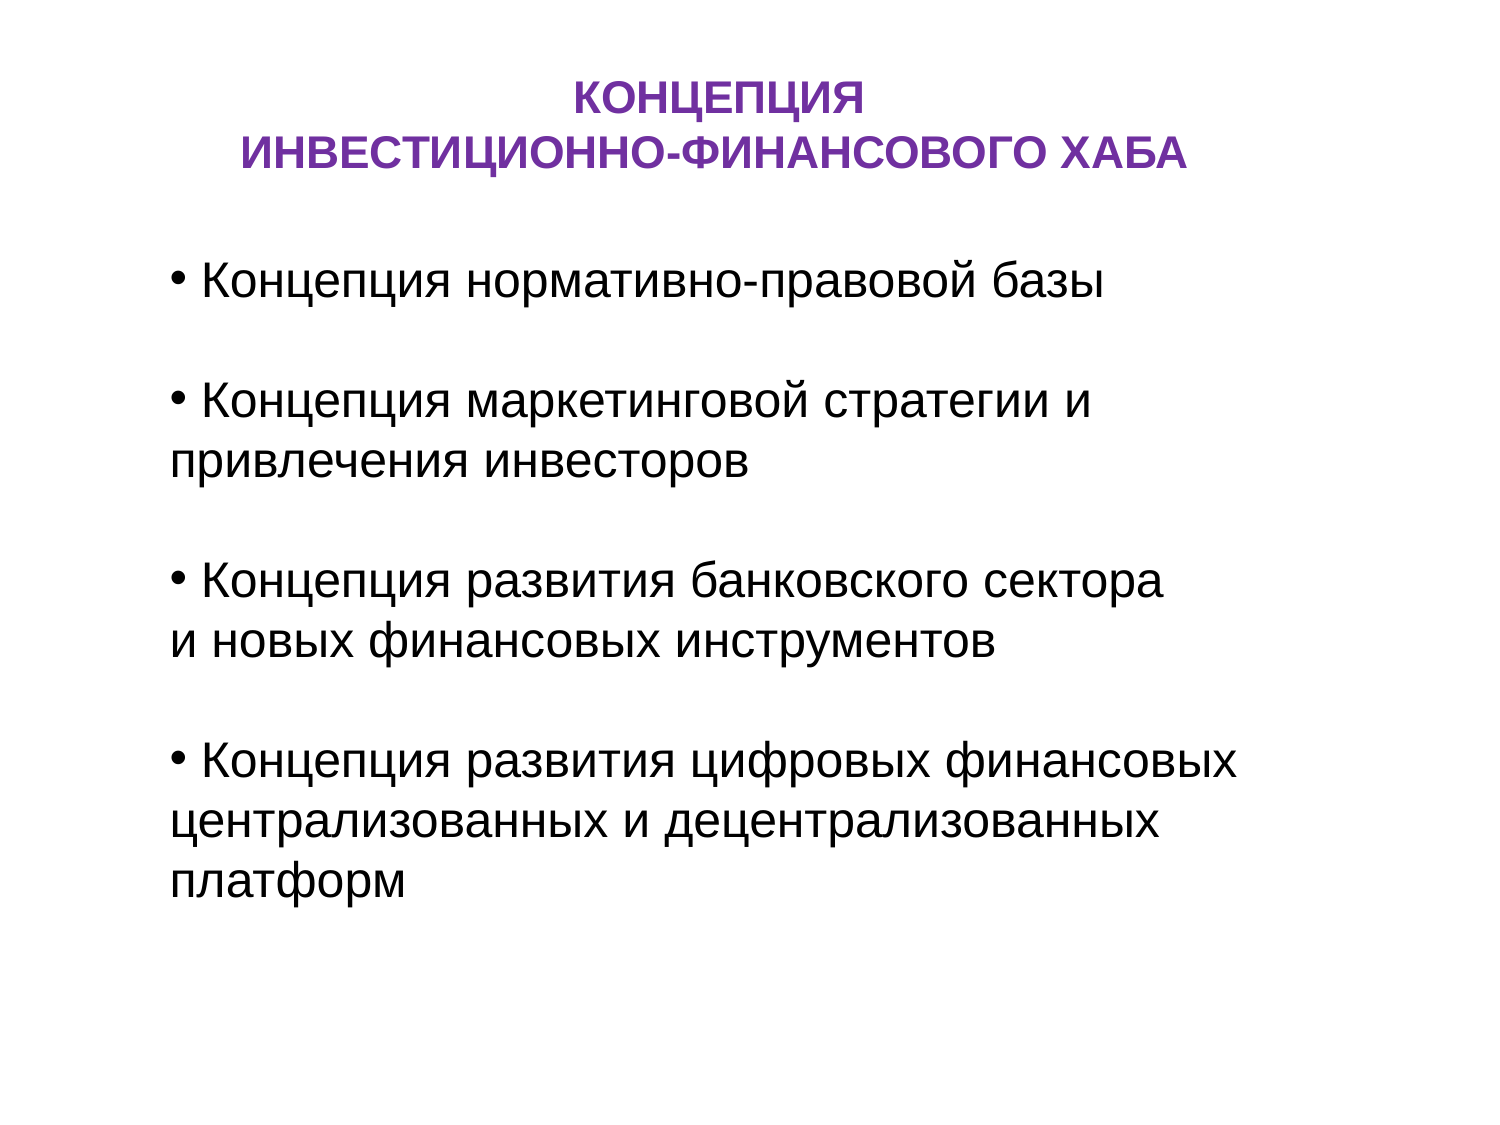

КОНЦЕПЦИЯ
ИНВЕСТИЦИОННО-ФИНАНСОВОГО ХАБА
 Концепция нормативно-правовой базы
 Концепция маркетинговой стратегии и
привлечения инвесторов
 Концепция развития банковского сектора
и новых финансовых инструментов
 Концепция развития цифровых финансовых
централизованных и децентрализованных платформ